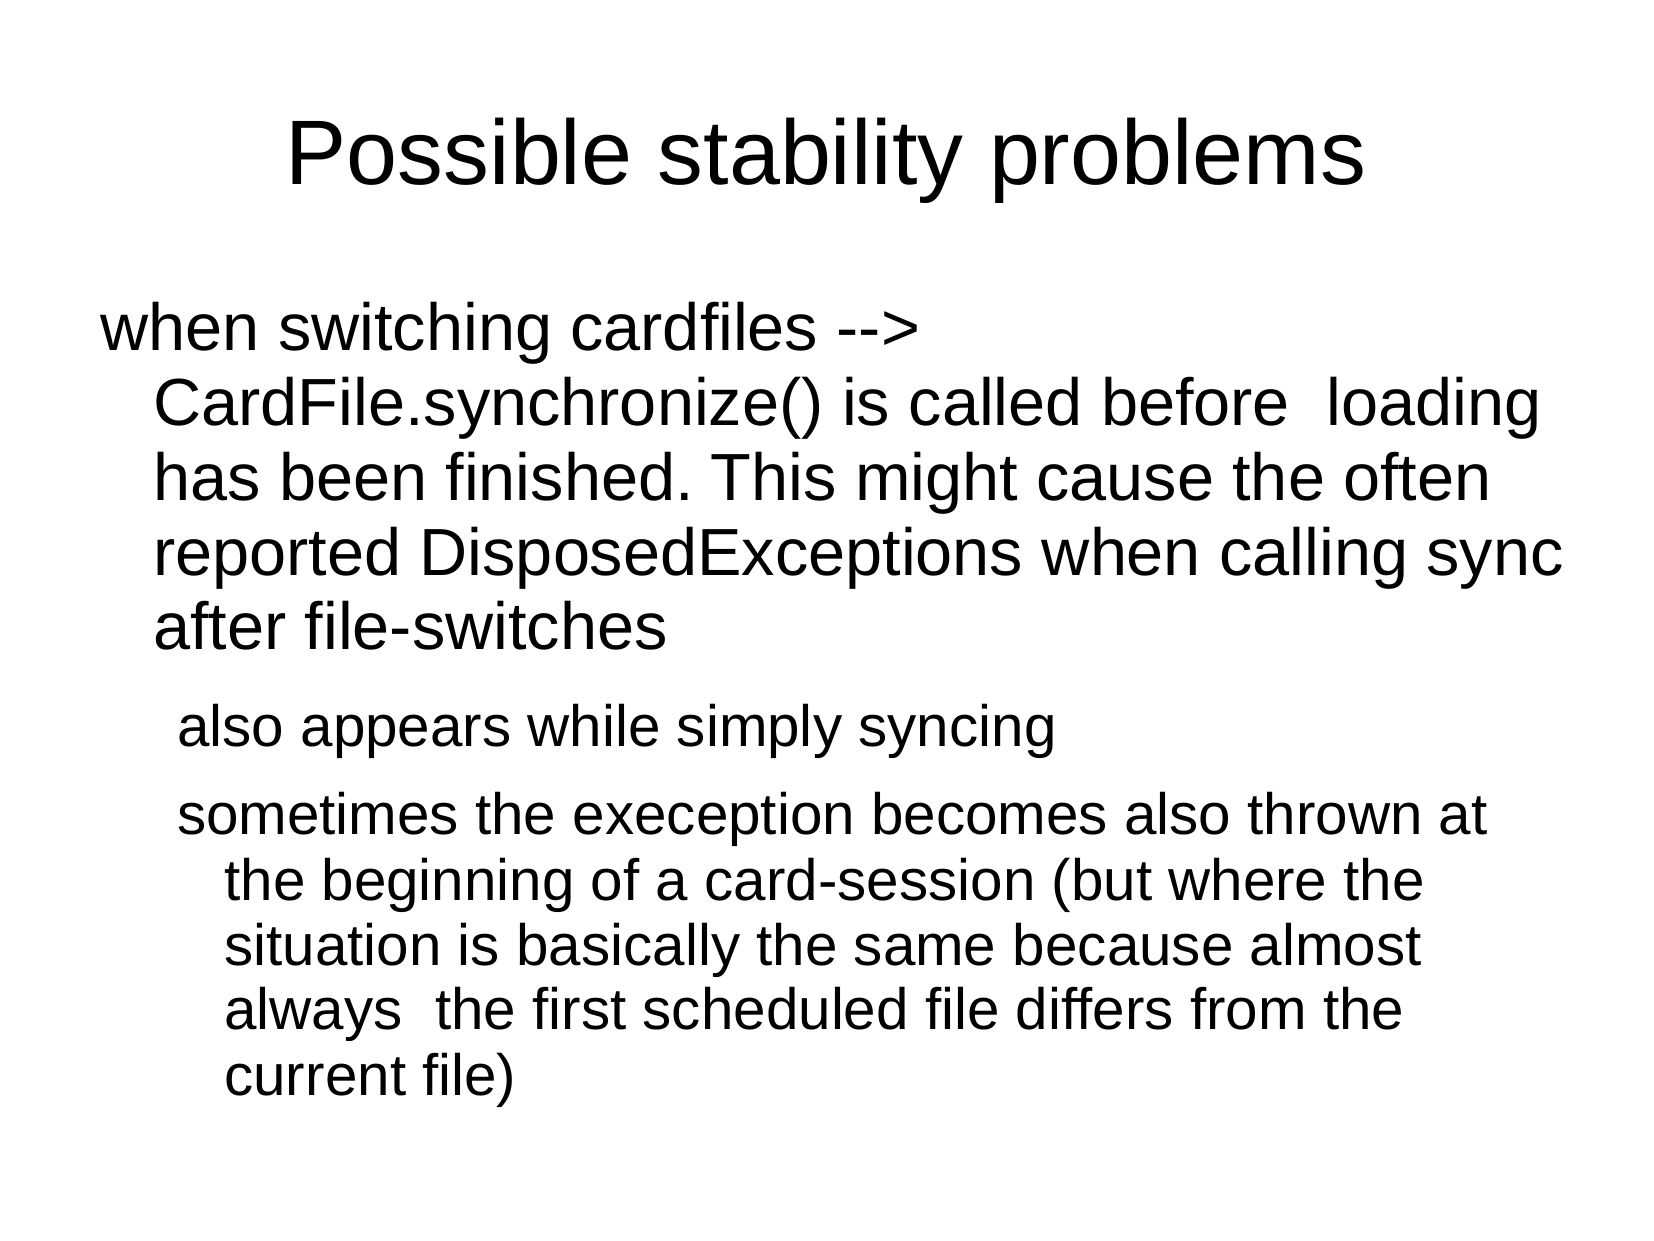

# Possible stability problems
when switching cardfiles --> CardFile.synchronize() is called before loading has been finished. This might cause the often reported DisposedExceptions when calling sync after file-switches
also appears while simply syncing
sometimes the exeception becomes also thrown at the beginning of a card-session (but where the situation is basically the same because almost always the first scheduled file differs from the current file)